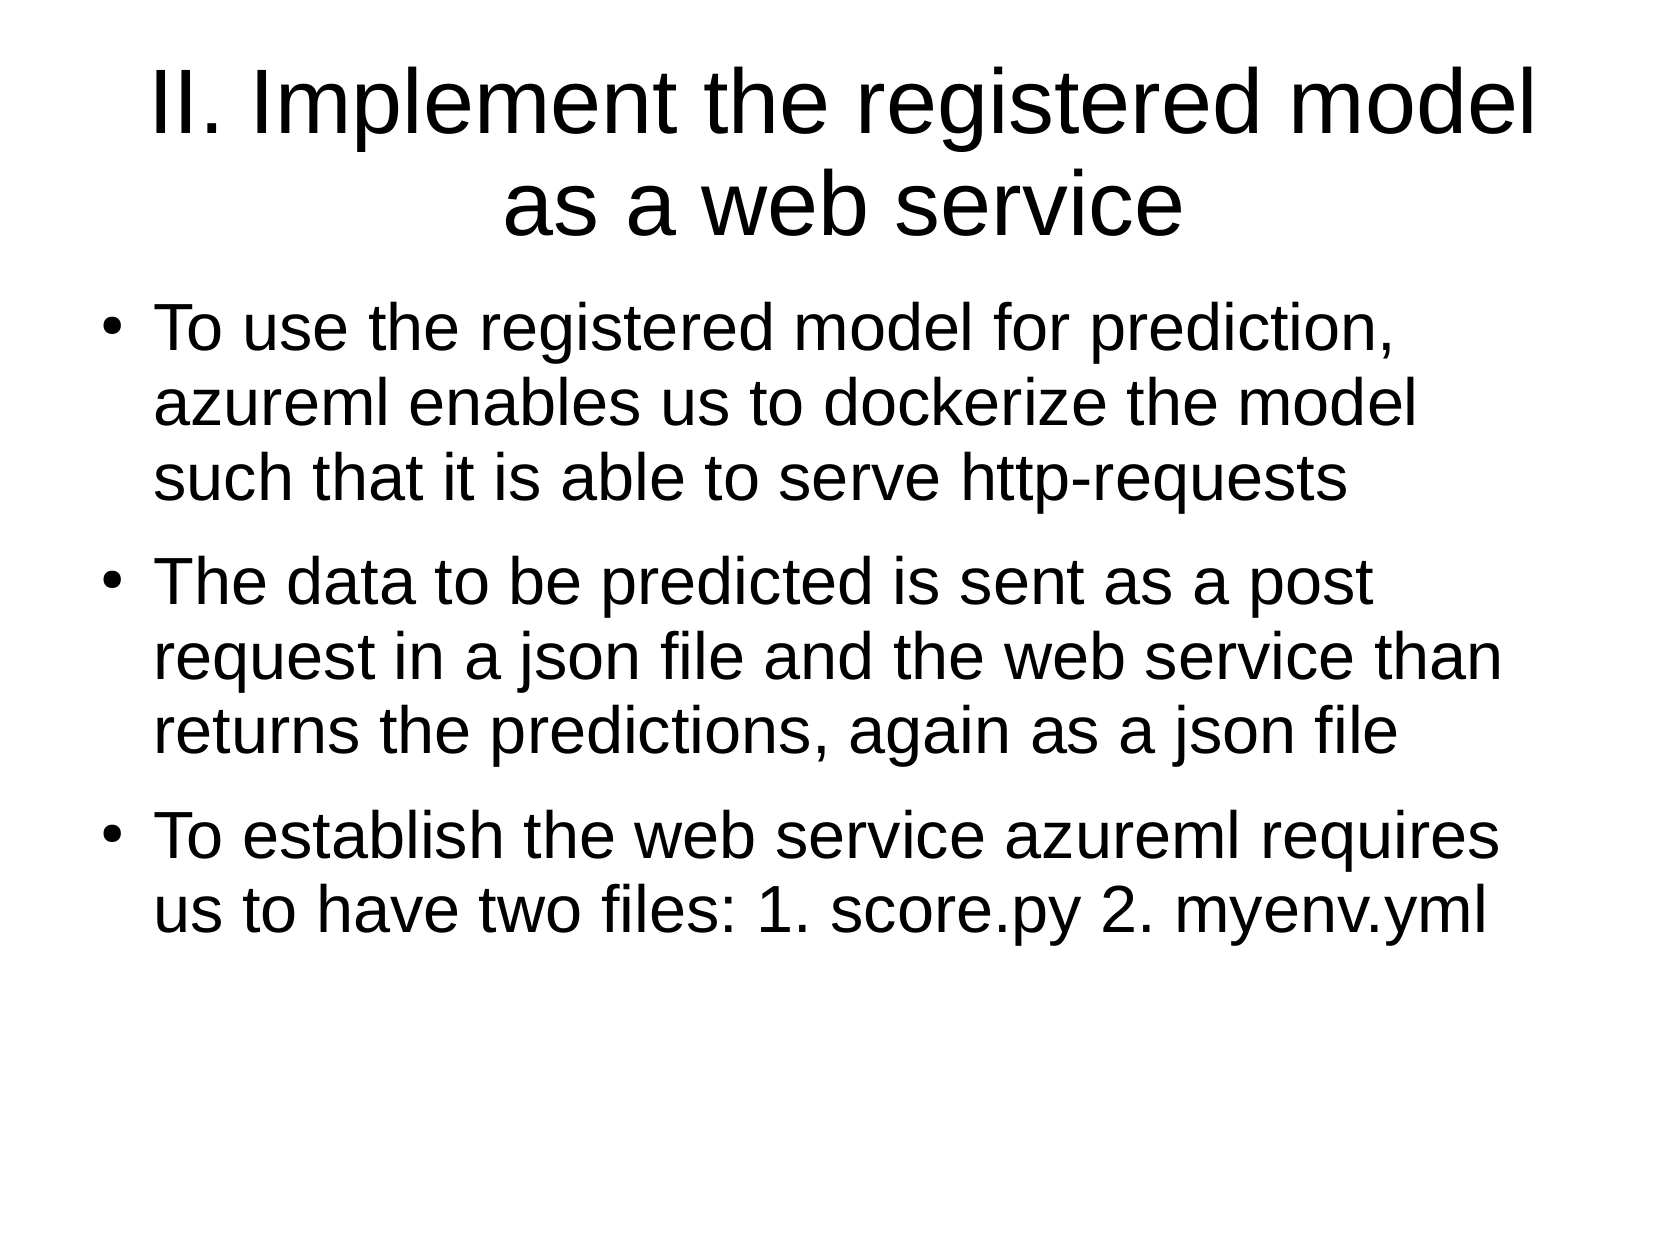

# II. Implement the registered model as a web service
To use the registered model for prediction, azureml enables us to dockerize the model such that it is able to serve http-requests
The data to be predicted is sent as a post request in a json file and the web service than returns the predictions, again as a json file
To establish the web service azureml requires us to have two files: 1. score.py 2. myenv.yml